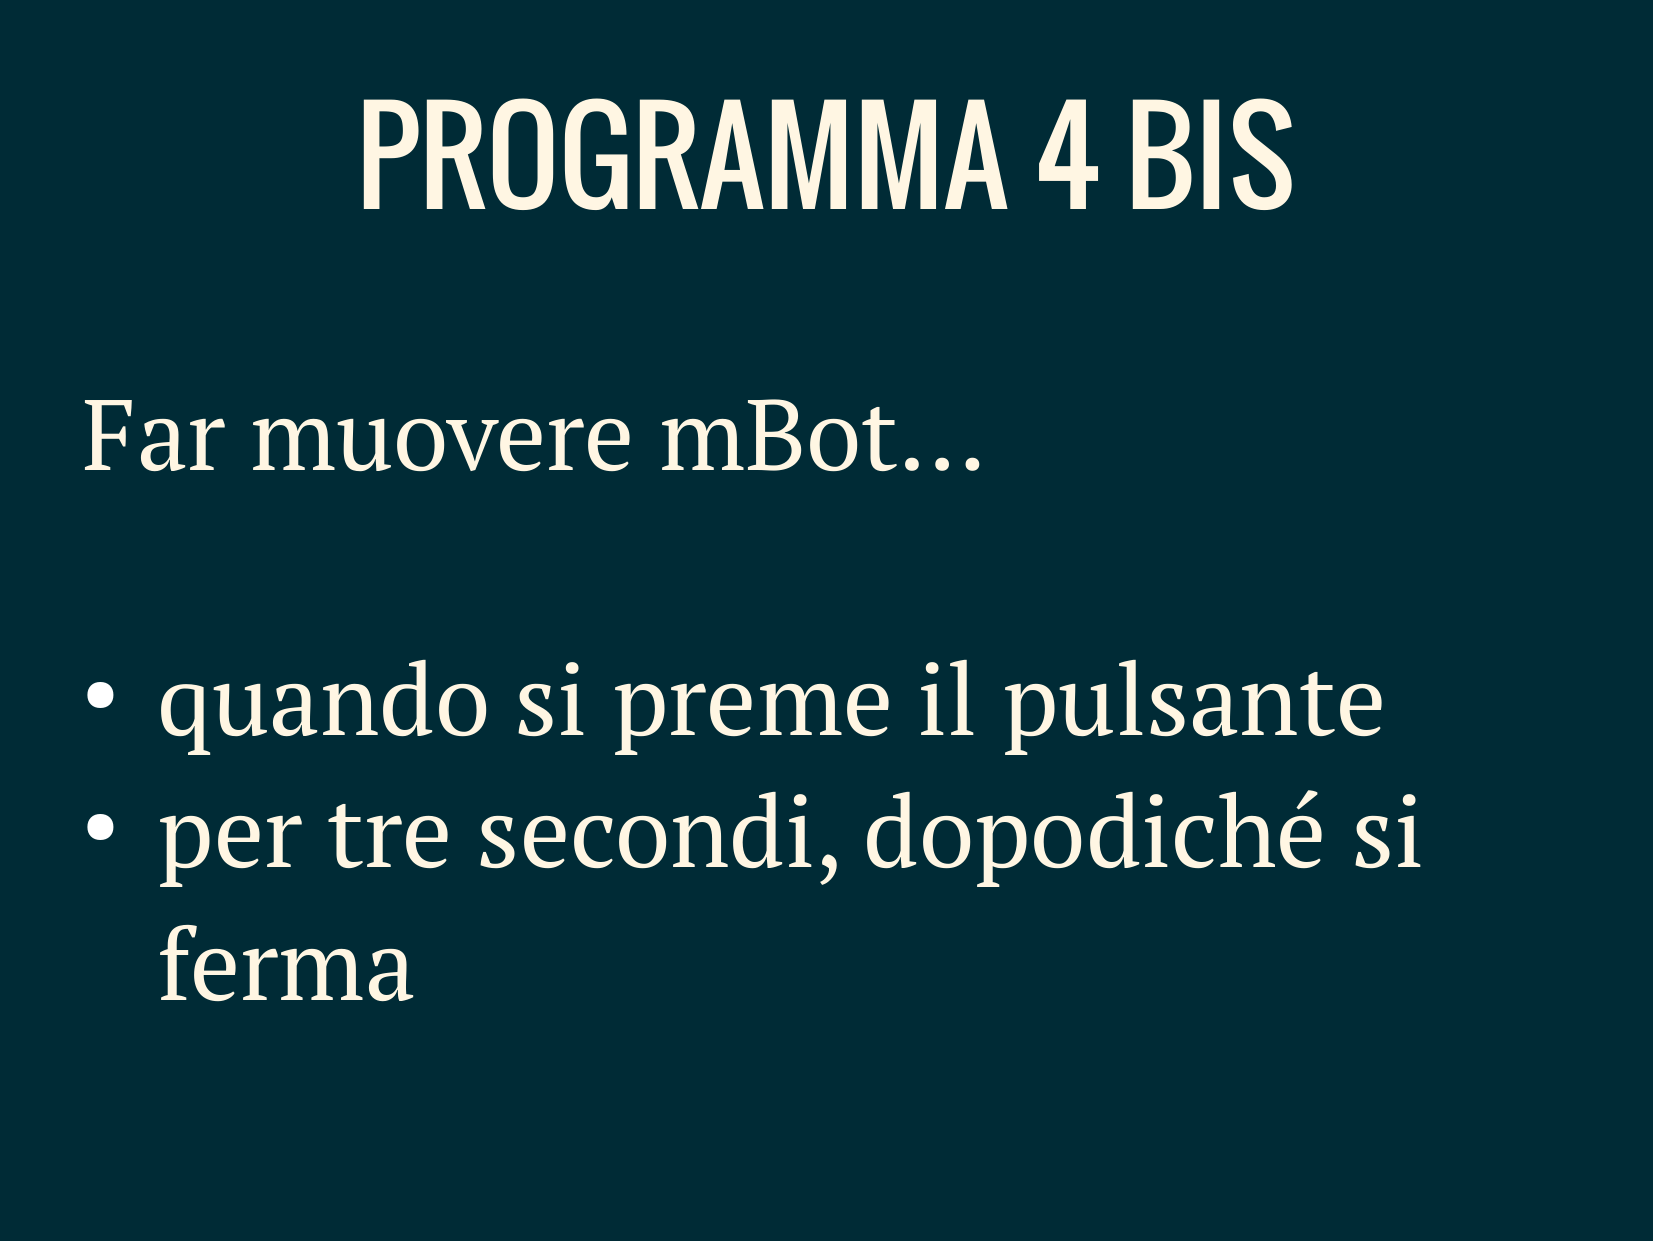

# Programma 4 bis
Far muovere mBot…
quando si preme il pulsante
per tre secondi, dopodiché si ferma